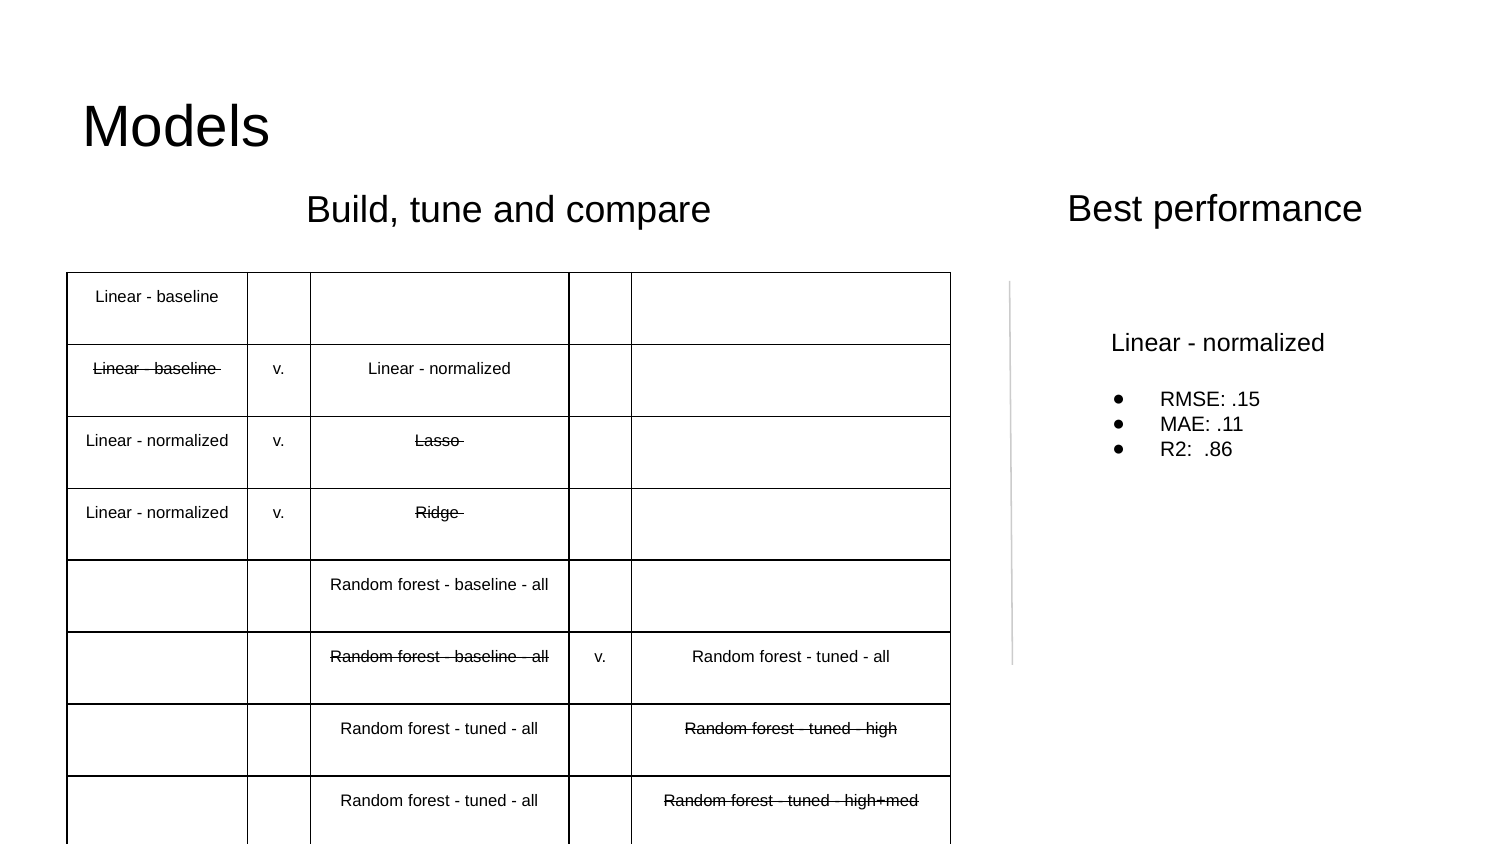

# Models
Best performance
Build, tune and compare
| Linear - baseline | | | | |
| --- | --- | --- | --- | --- |
| Linear - baseline | v. | Linear - normalized | | |
| Linear - normalized | v. | Lasso | | |
| Linear - normalized | v. | Ridge | | |
| | | Random forest - baseline - all | | |
| | | Random forest - baseline - all | v. | Random forest - tuned - all |
| | | Random forest - tuned - all | | Random forest - tuned - high |
| | | Random forest - tuned - all | | Random forest - tuned - high+med |
| | | Random forest - tuned - all | | Random forest - tuned - high+med+low |
| Linear - normalized | v. | | | Random forest - tuned - high+med+low |
Linear - normalized
RMSE: .15
MAE: .11
R2: .86